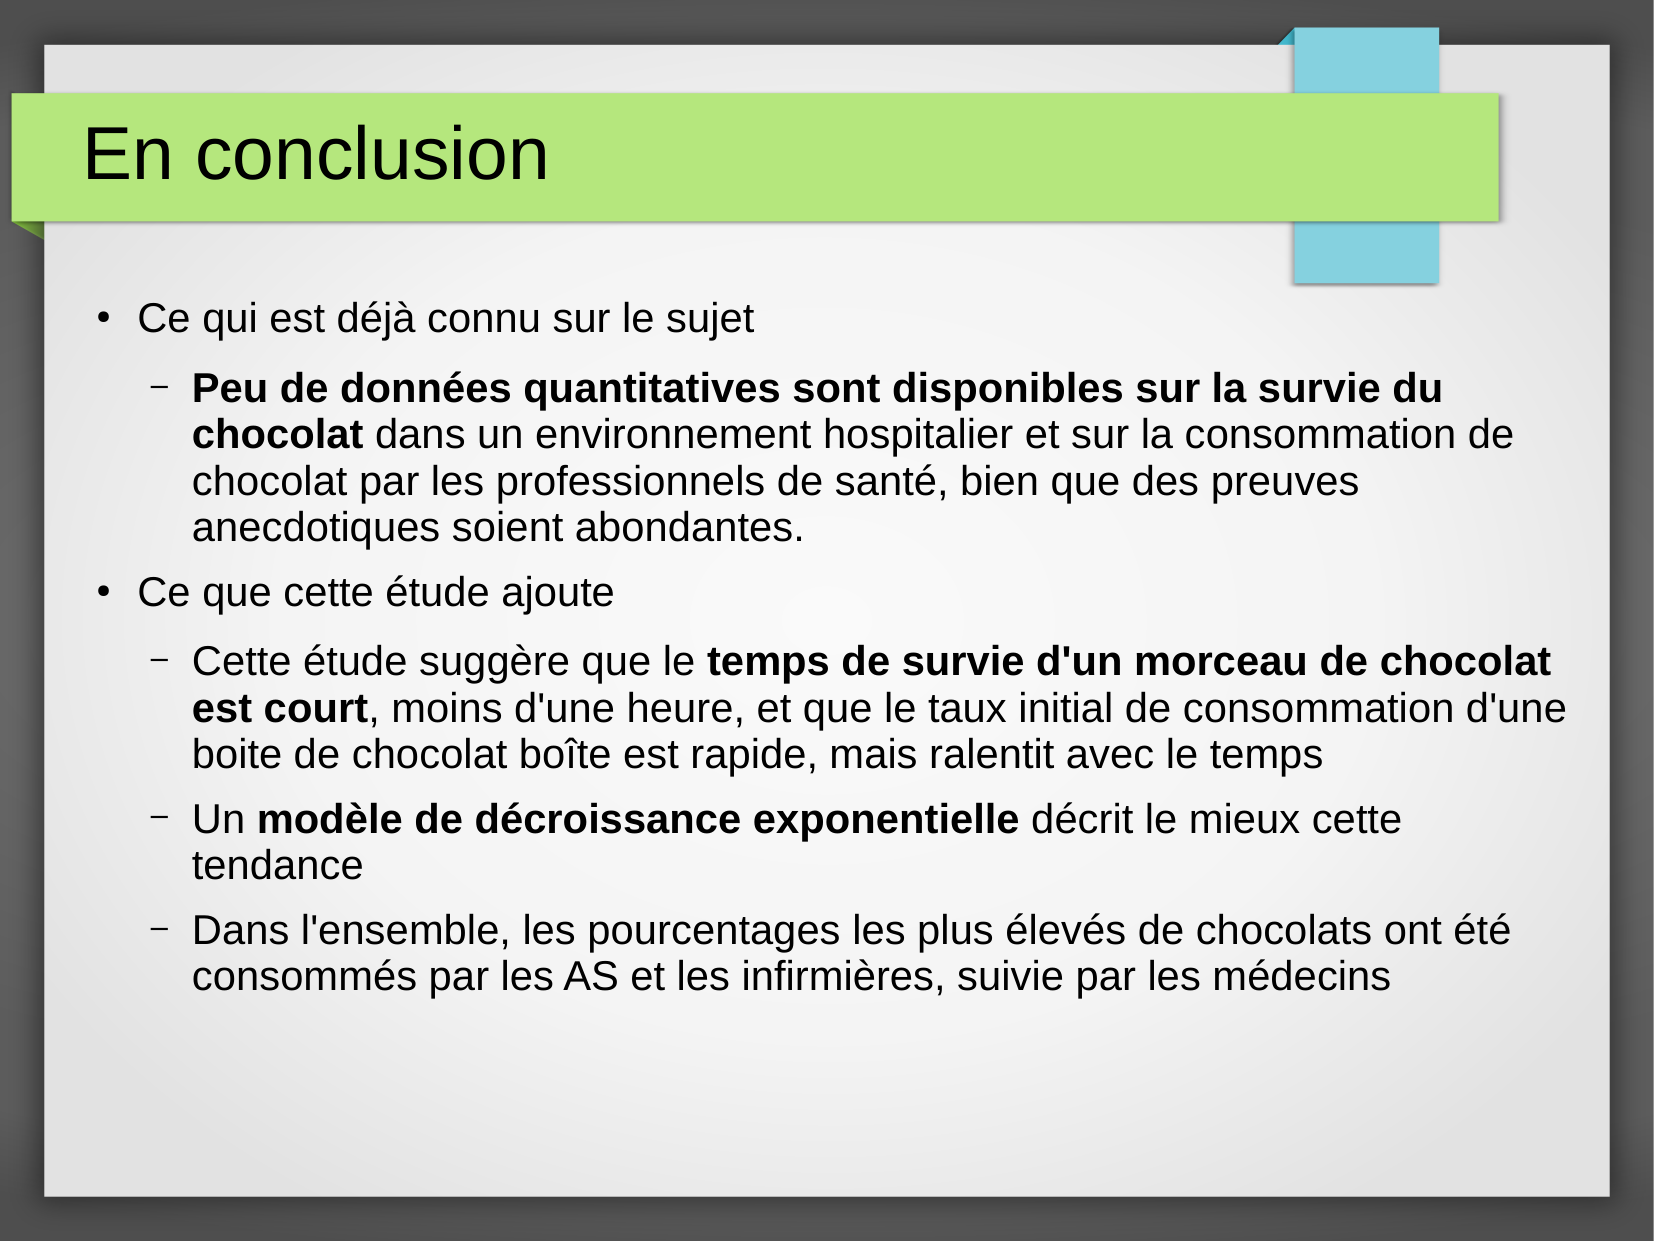

# En conclusion
Ce qui est déjà connu sur le sujet
Peu de données quantitatives sont disponibles sur la survie du chocolat dans un environnement hospitalier et sur la consommation de chocolat par les professionnels de santé, bien que des preuves anecdotiques soient abondantes.
Ce que cette étude ajoute
Cette étude suggère que le temps de survie d'un morceau de chocolat est court, moins d'une heure, et que le taux initial de consommation d'une boite de chocolat boîte est rapide, mais ralentit avec le temps
Un modèle de décroissance exponentielle décrit le mieux cette tendance
Dans l'ensemble, les pourcentages les plus élevés de chocolats ont été consommés par les AS et les infirmières, suivie par les médecins